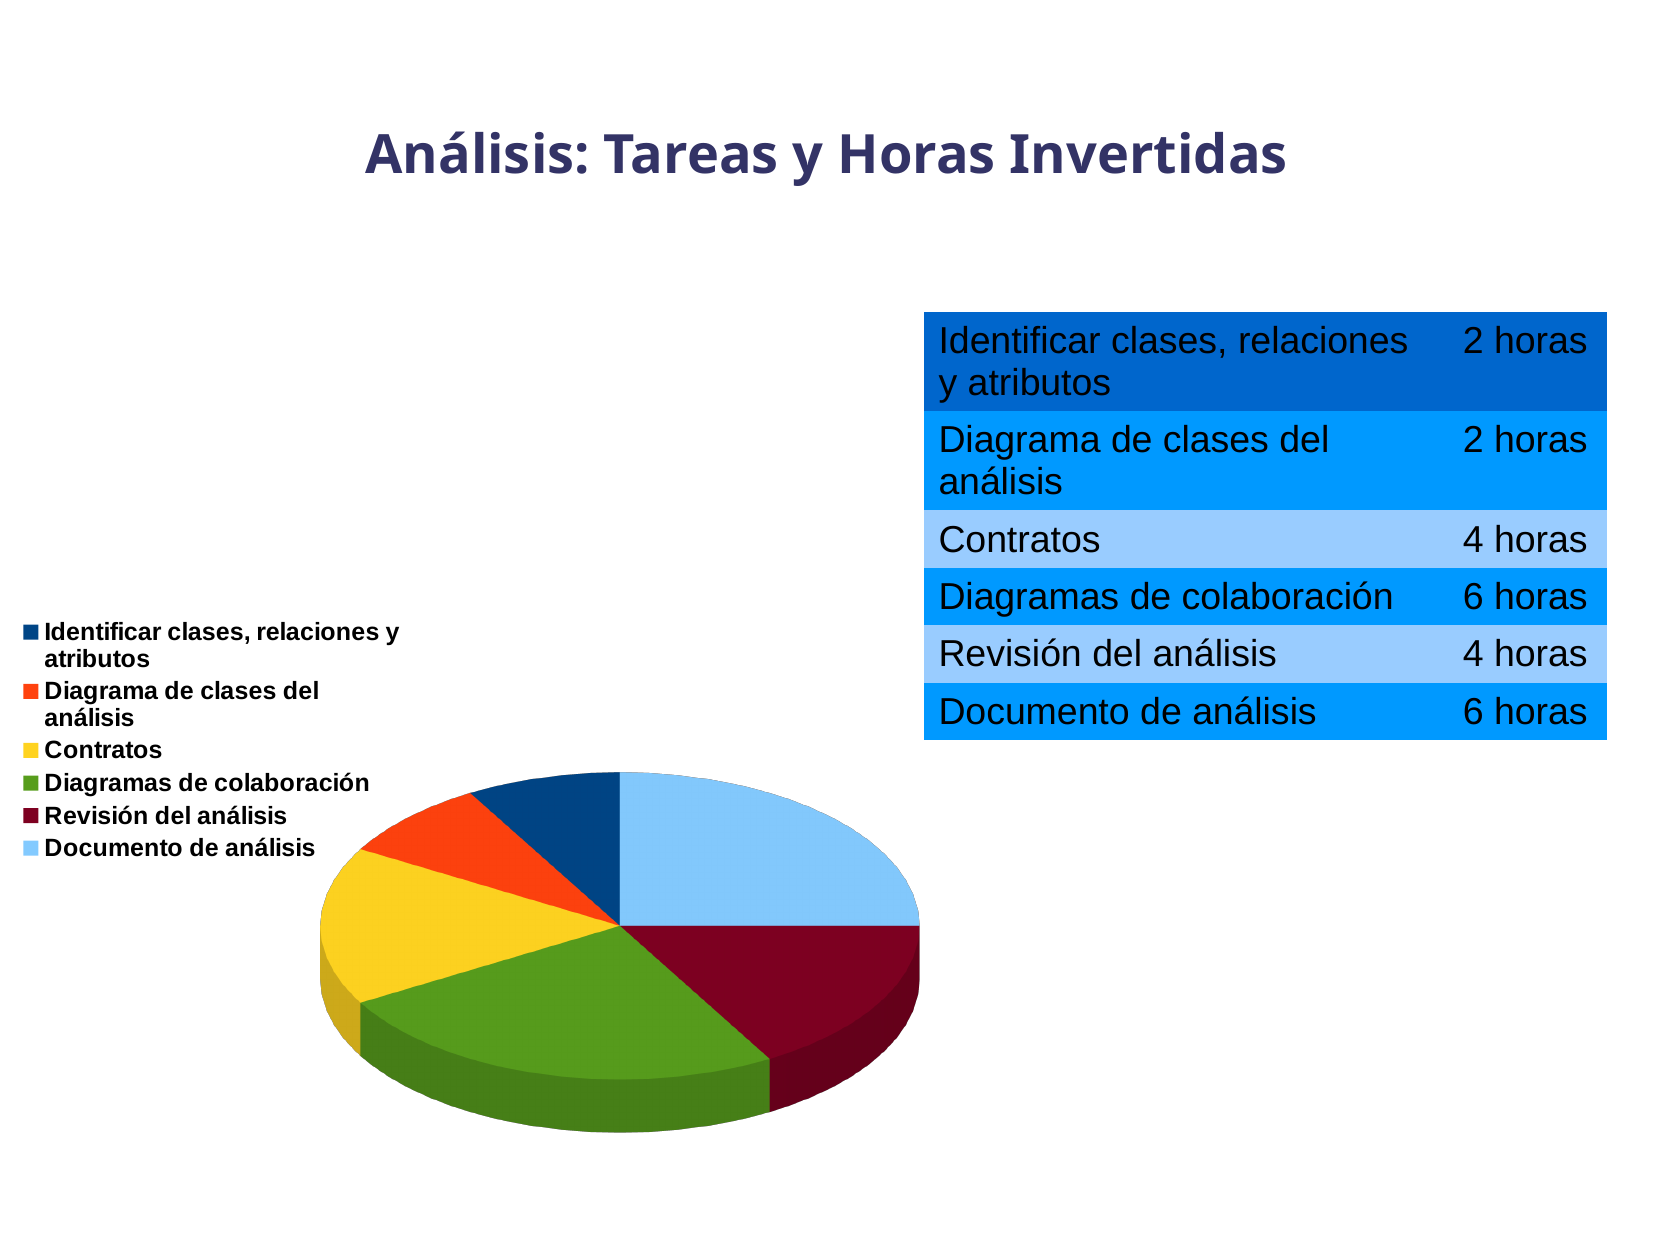

# Análisis: Tareas y Horas Invertidas
| Identificar clases, relaciones y atributos | 2 horas |
| --- | --- |
| Diagrama de clases del análisis | 2 horas |
| Contratos | 4 horas |
| Diagramas de colaboración | 6 horas |
| Revisión del análisis | 4 horas |
| Documento de análisis | 6 horas |
[unsupported chart]